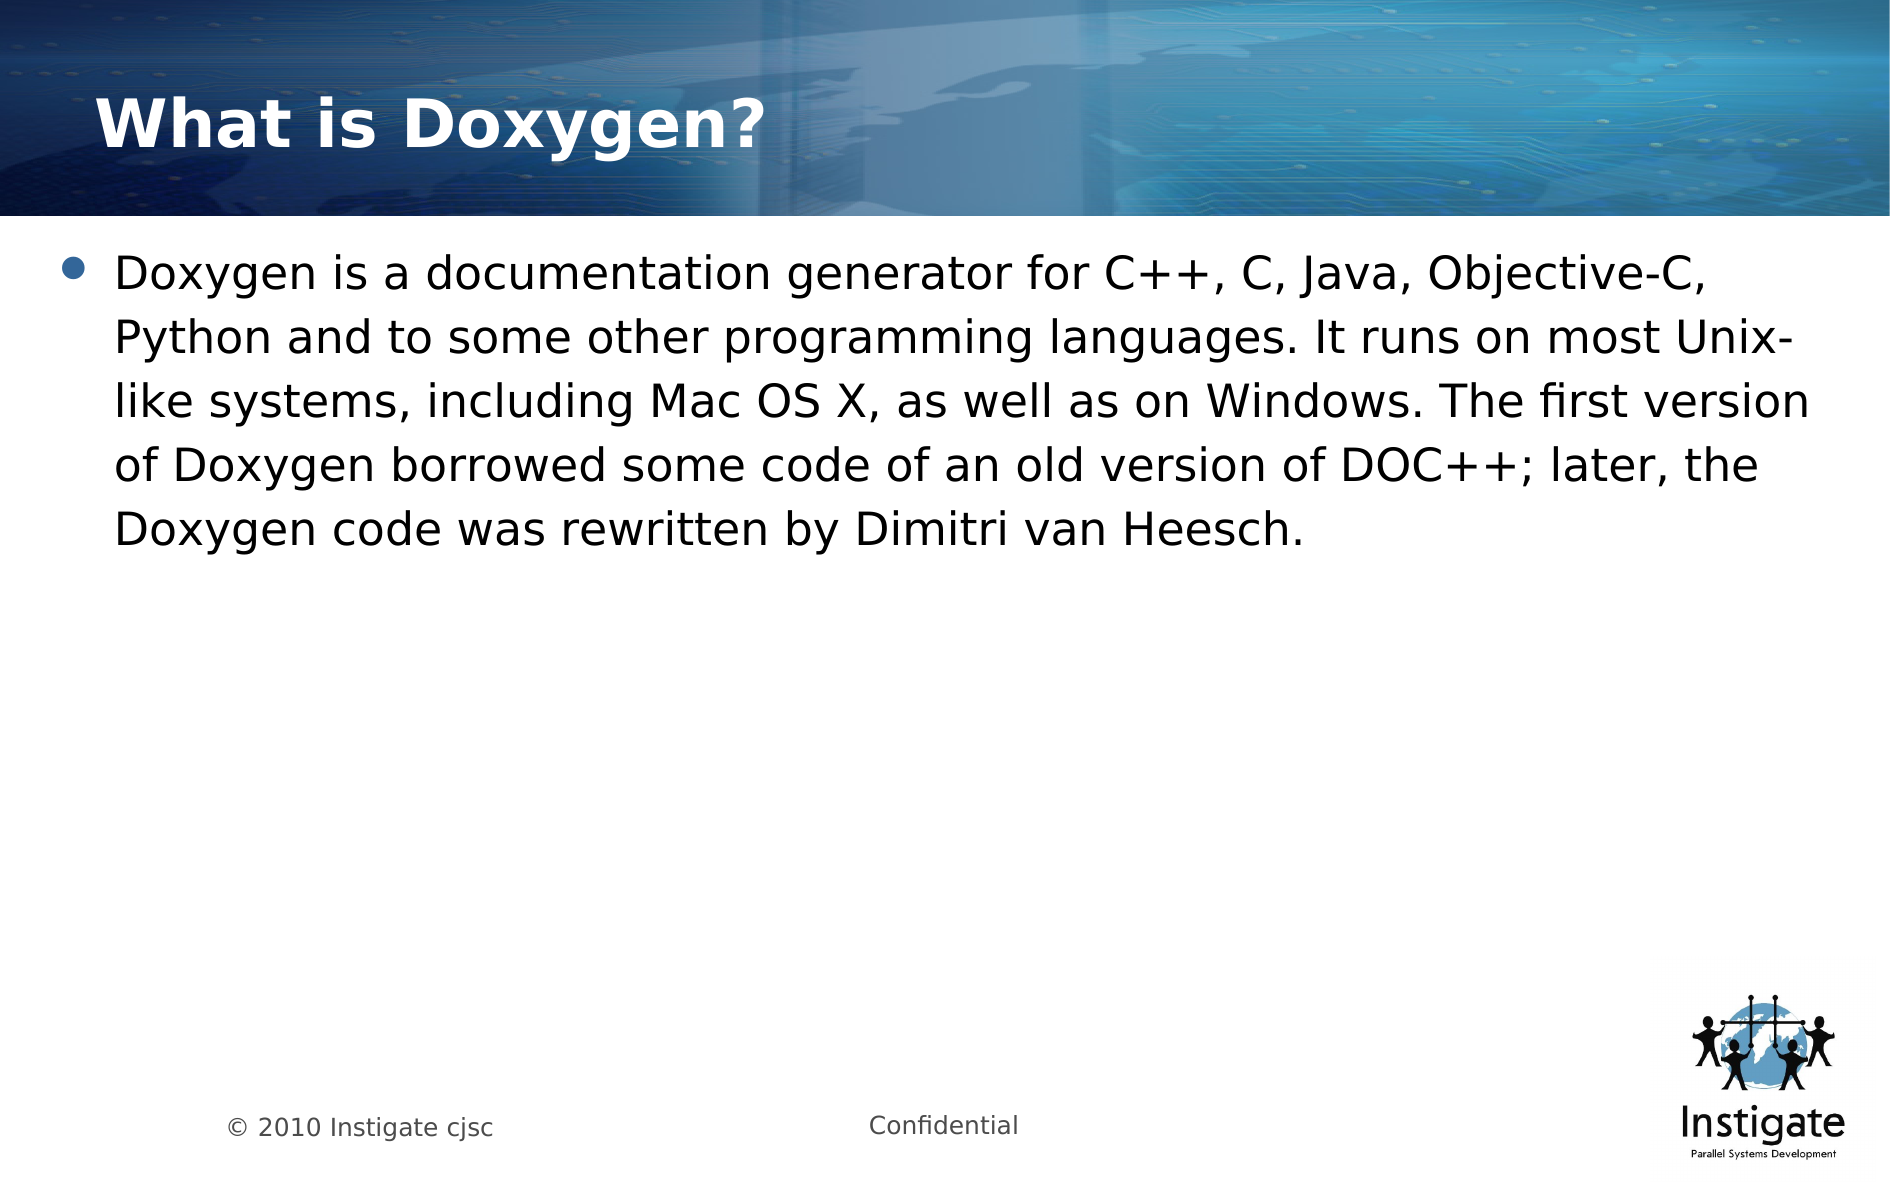

# What is Doxygen?
Doxygen is a documentation generator for C++, C, Java, Objective-C, Python and to some other programming languages. It runs on most Unix-like systems, including Mac OS X, as well as on Windows. The first version of Doxygen borrowed some code of an old version of DOC++; later, the Doxygen code was rewritten by Dimitri van Heesch.